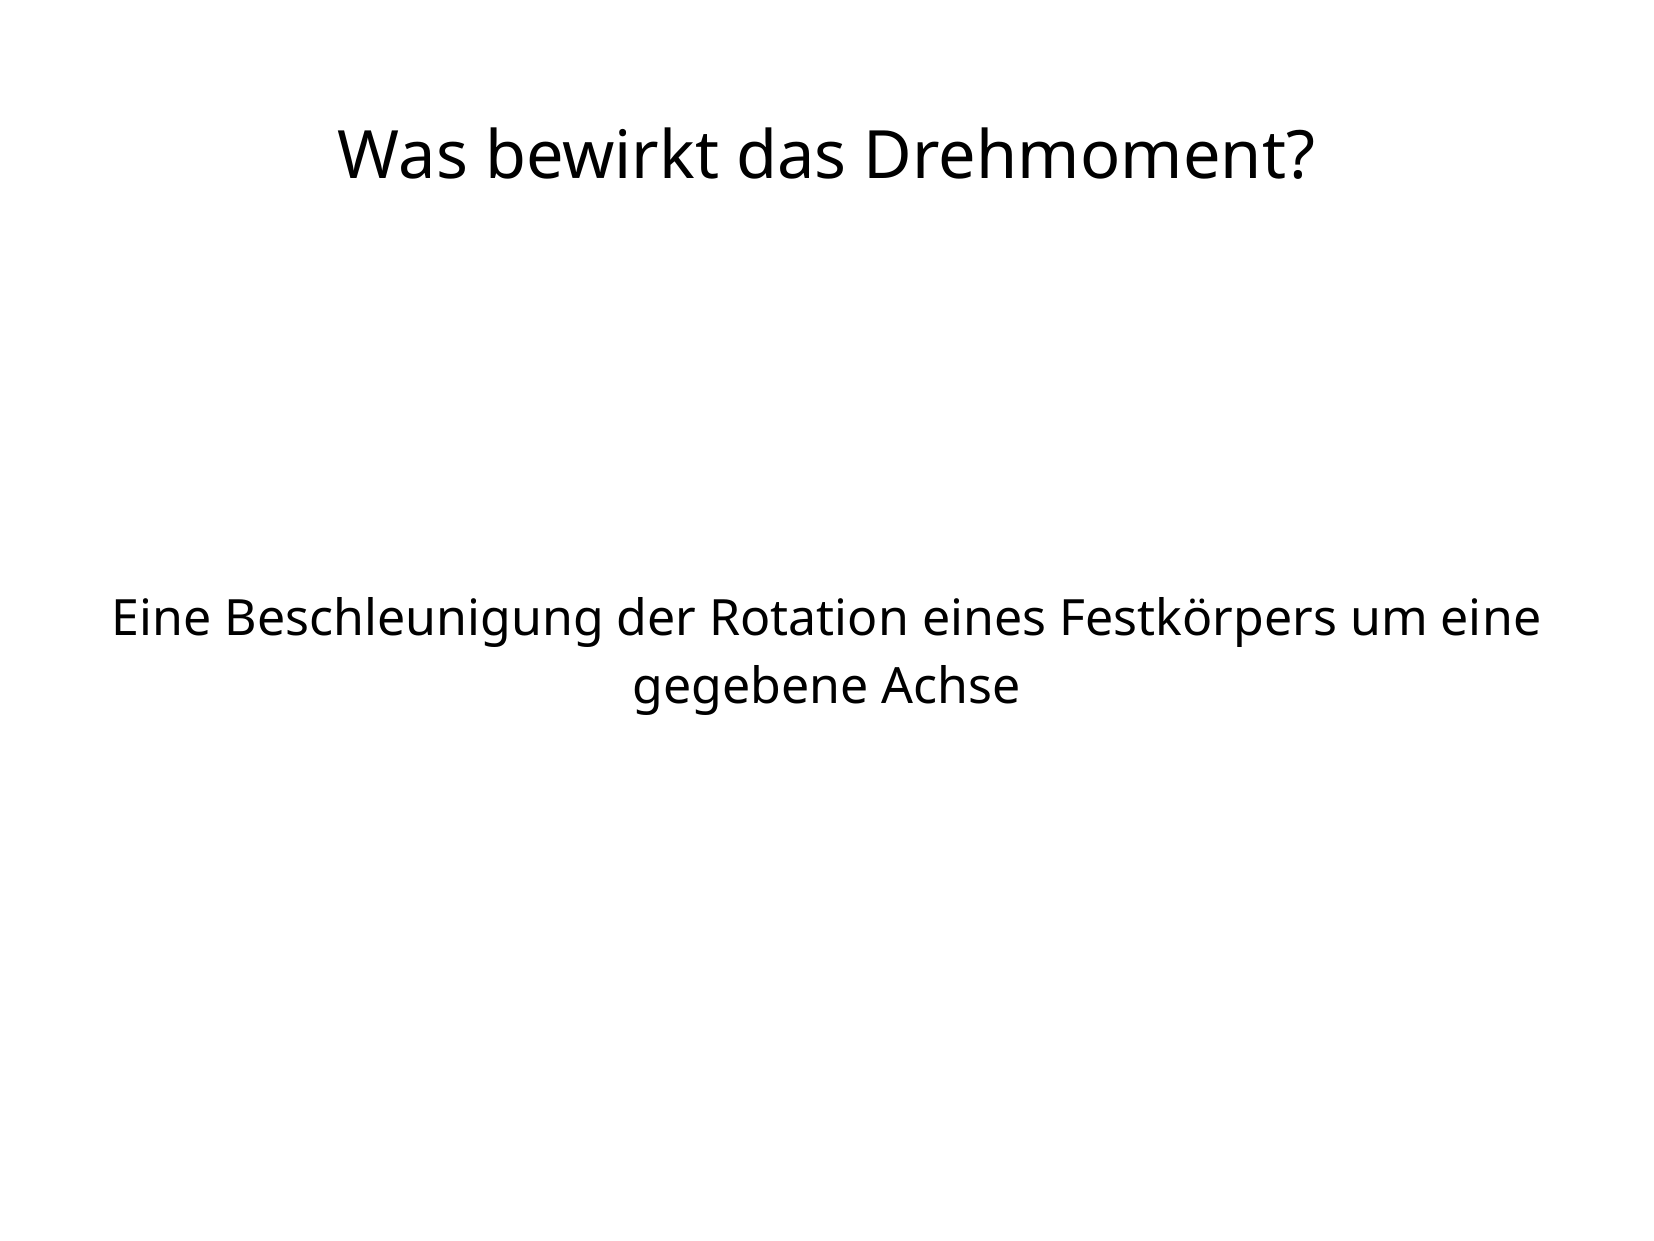

# Was bewirkt das Drehmoment?
Eine Beschleunigung der Rotation eines Festkörpers um eine gegebene Achse